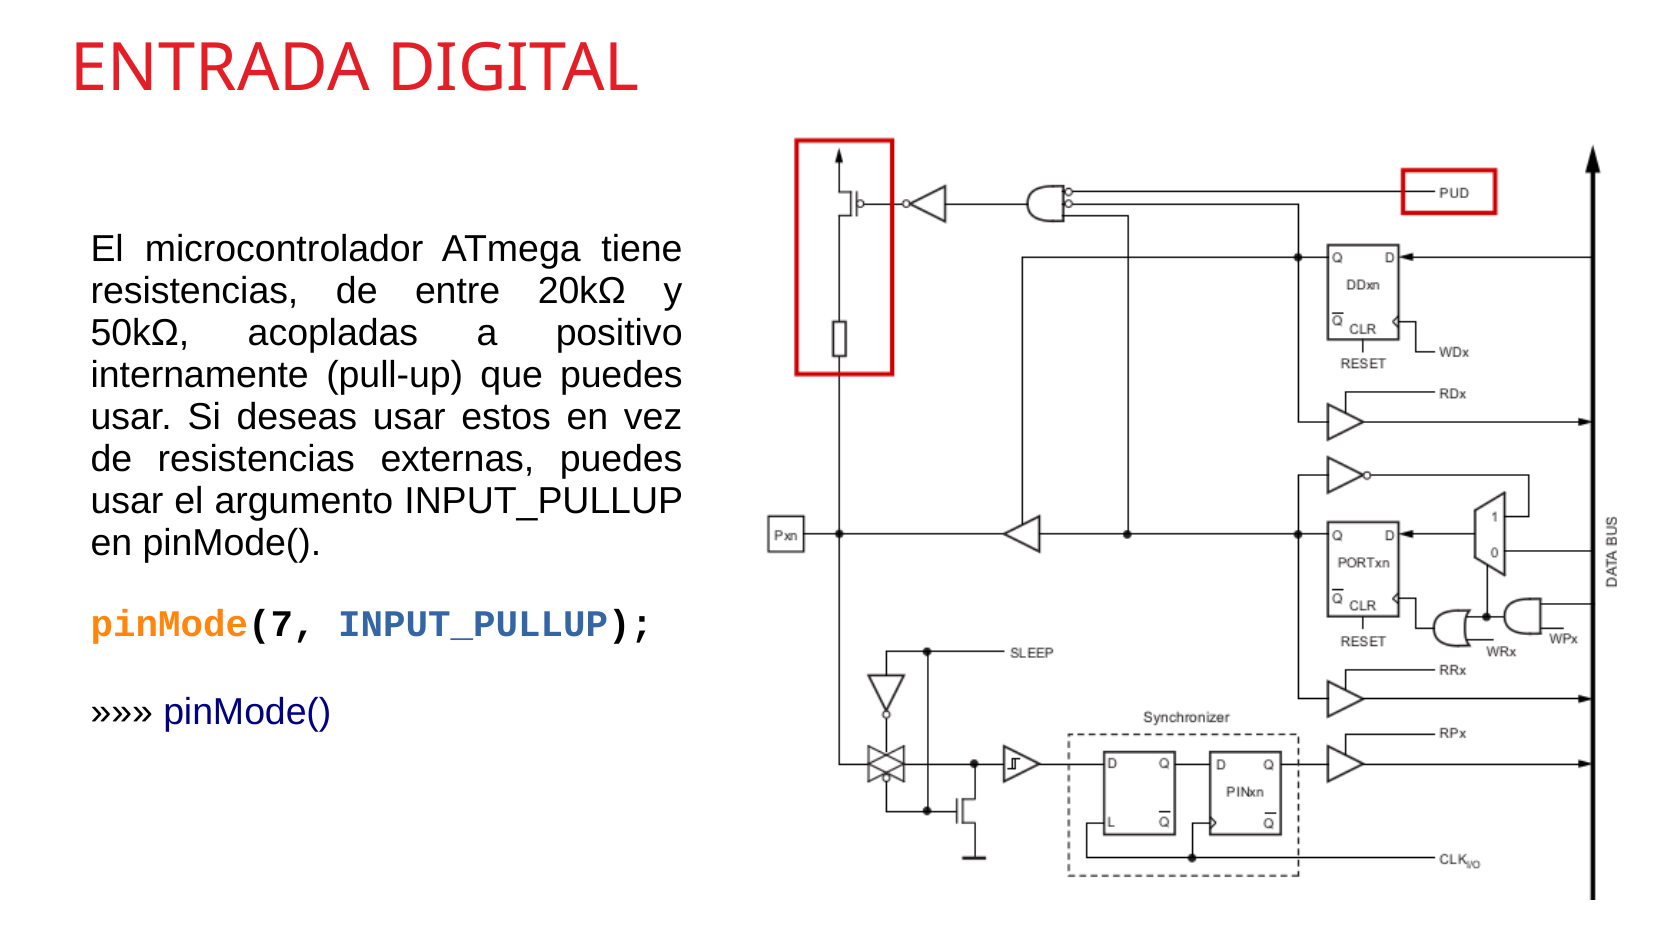

# ENTRADA DIGITAL
El microcontrolador ATmega tiene resistencias, de entre 20kΩ y 50kΩ, acopladas a positivo internamente (pull-up) que puedes usar. Si deseas usar estos en vez de resistencias externas, puedes usar el argumento INPUT_PULLUP en pinMode().
pinMode(7, INPUT_PULLUP);
»»» pinMode()